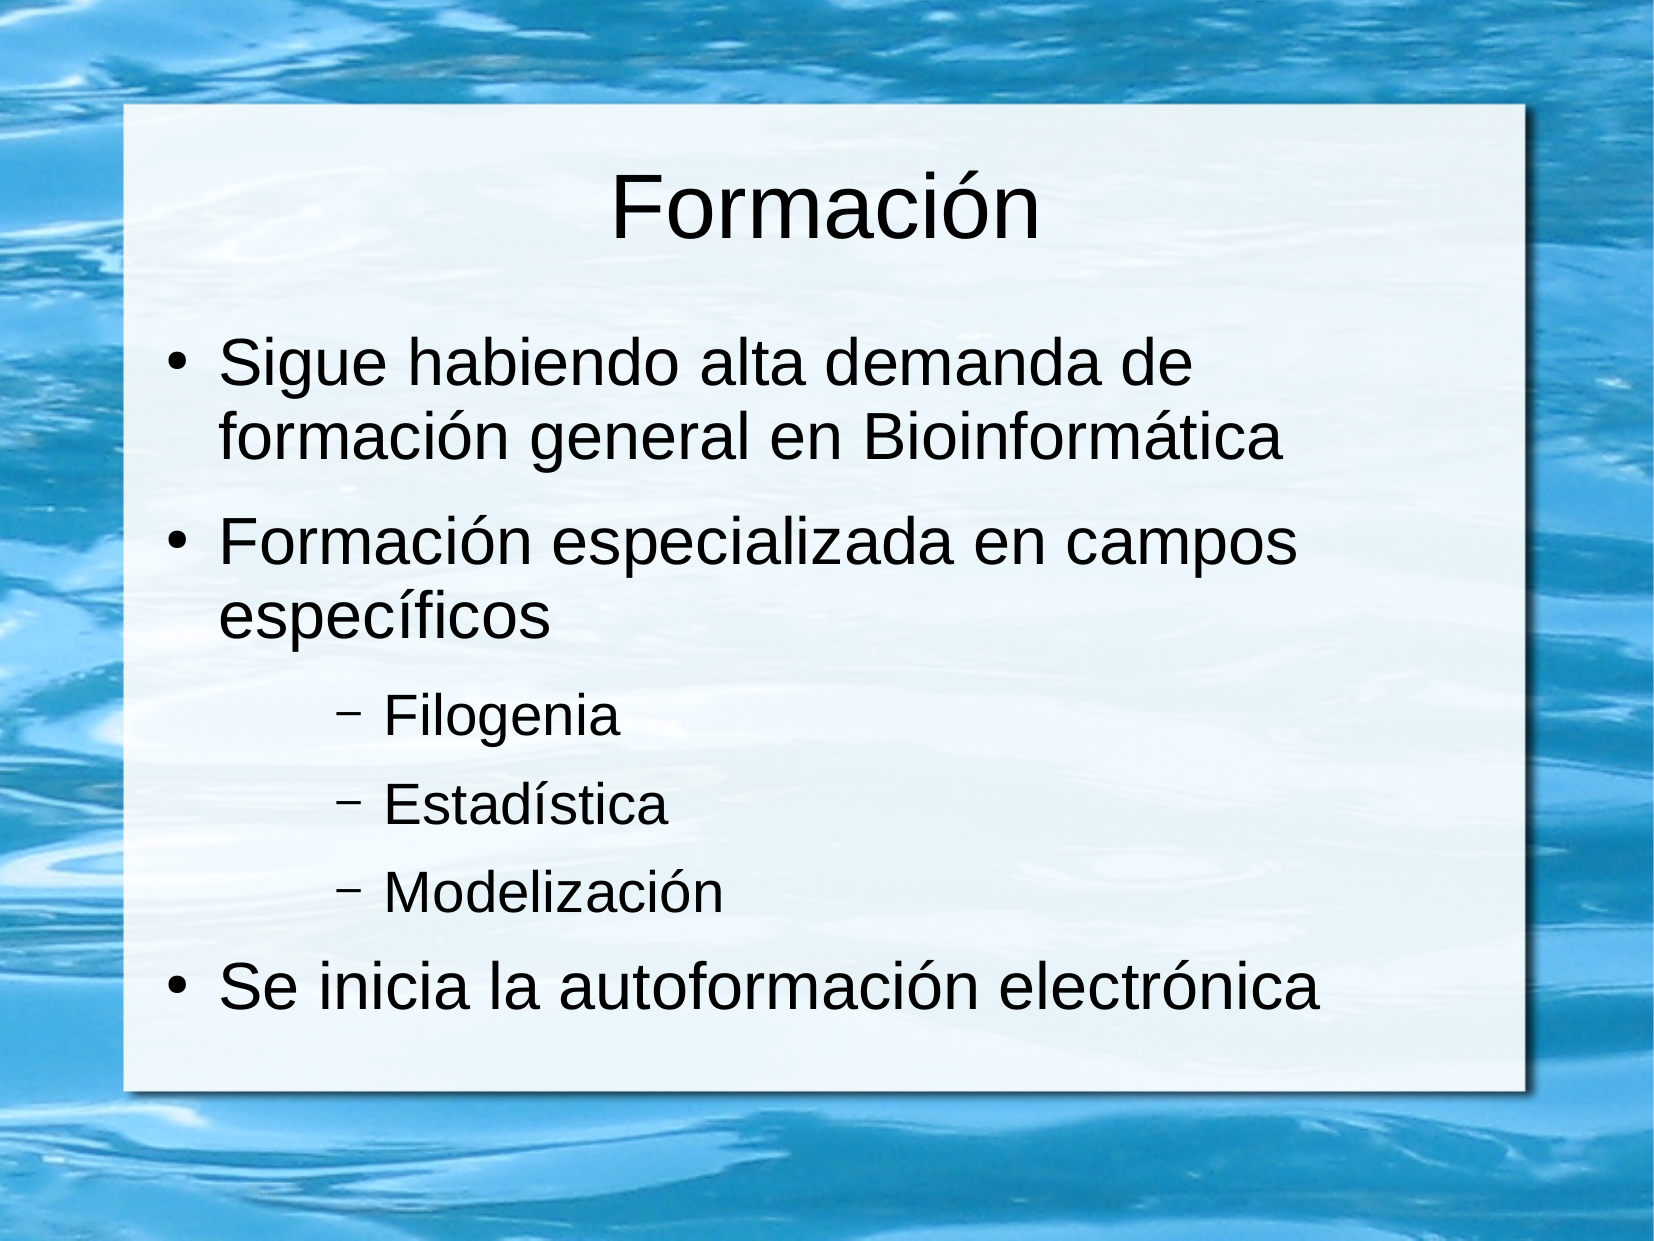

# Formación
Sigue habiendo alta demanda de formación general en Bioinformática
Formación especializada en campos específicos
Filogenia
Estadística
Modelización
Se inicia la autoformación electrónica